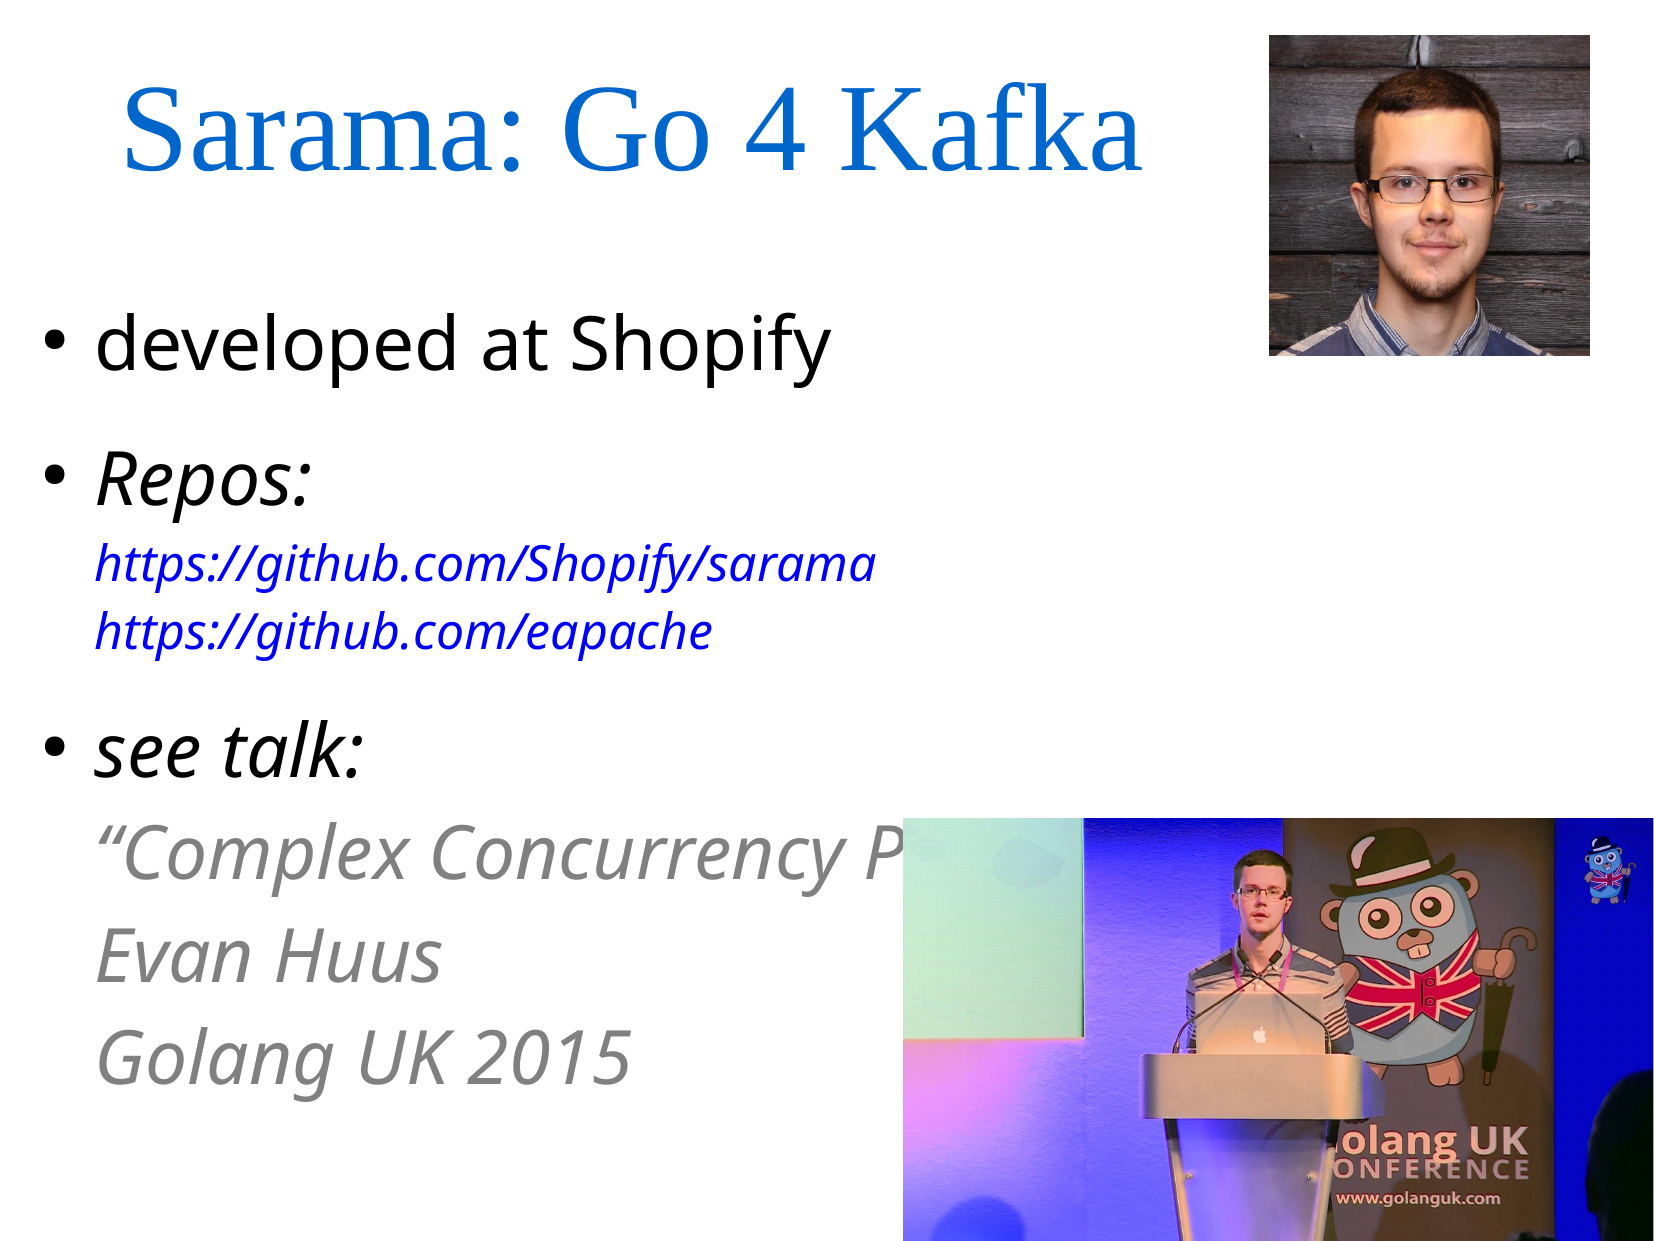

# Sarama: Go 4 Kafka
developed at Shopify
Repos:
https://github.com/Shopify/sarama
https://github.com/eapache
see talk:
“Complex Concurrency Patterns in Go”
Evan Huus
Golang UK 2015